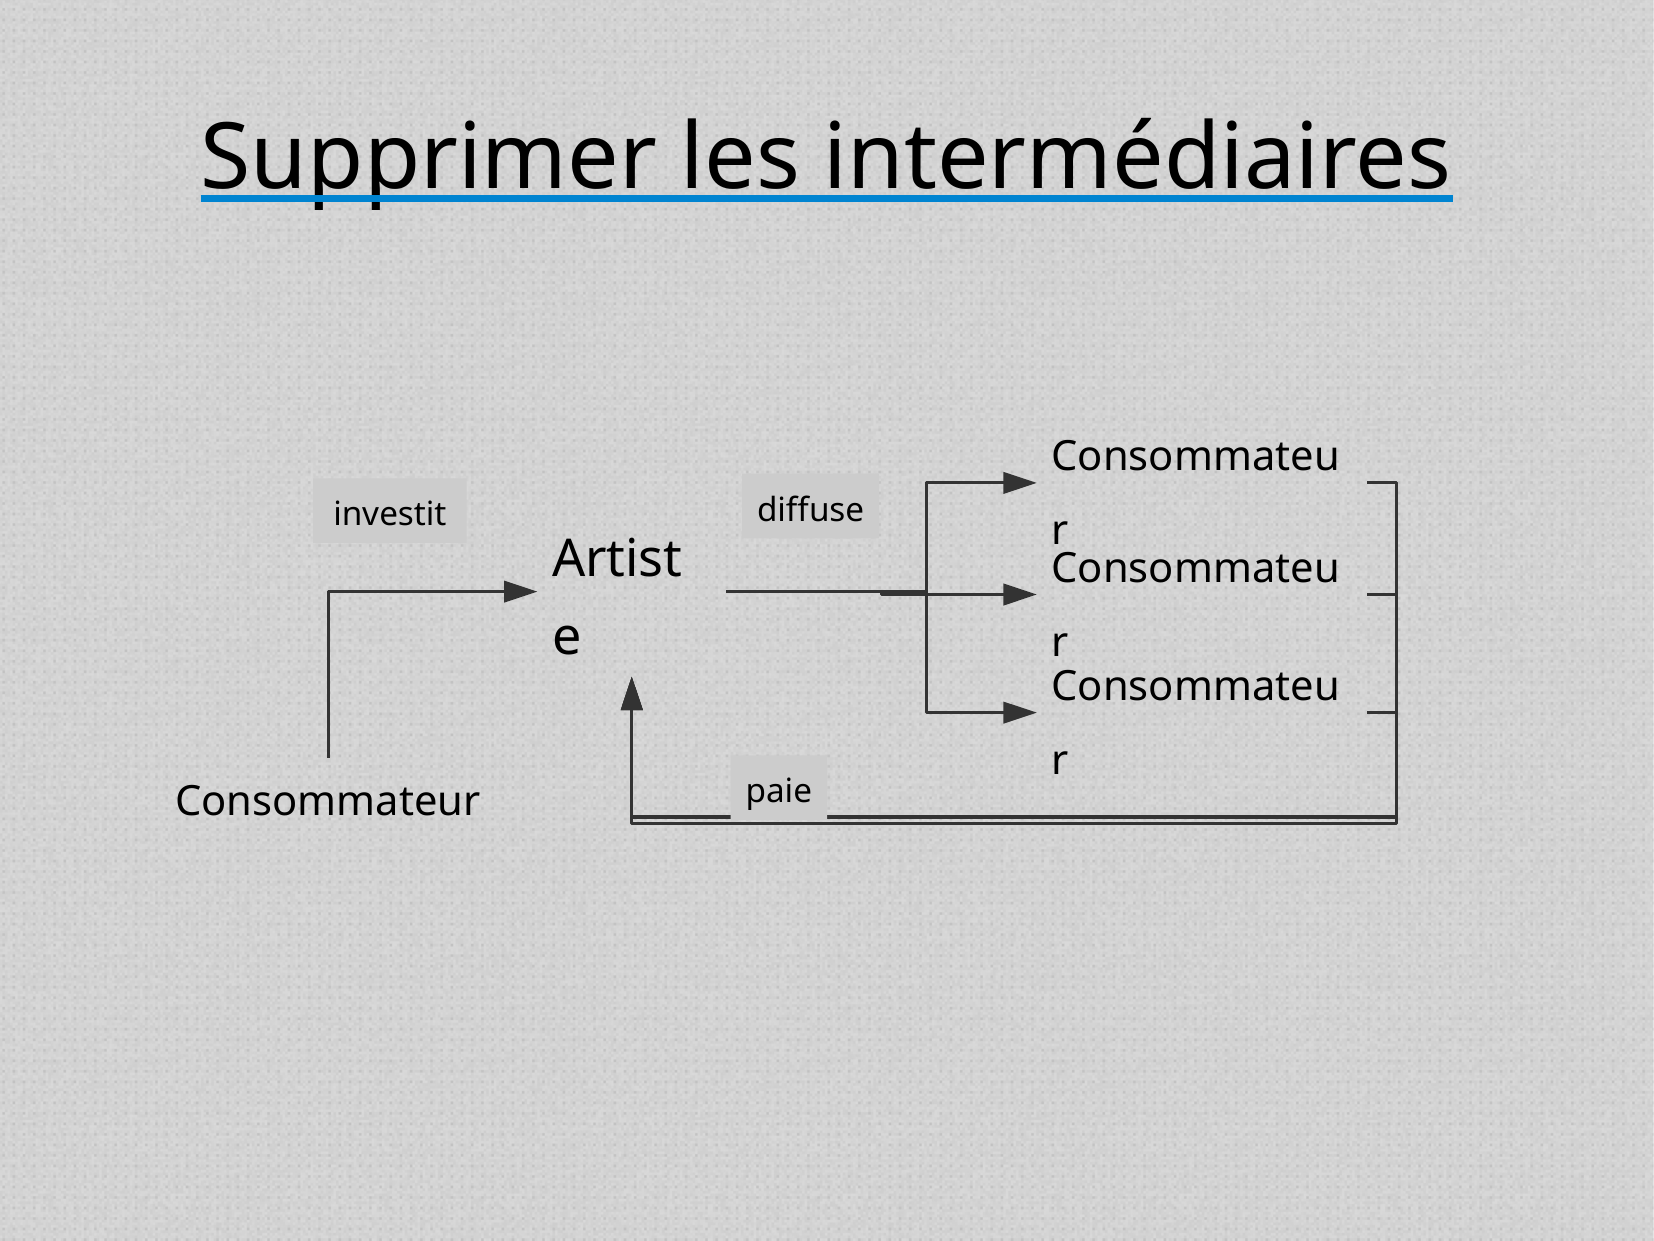

# Supprimer les intermédiaires
Consommateur
diffuse
investit
Artiste
Consommateur
Consommateur
paie
Consommateur